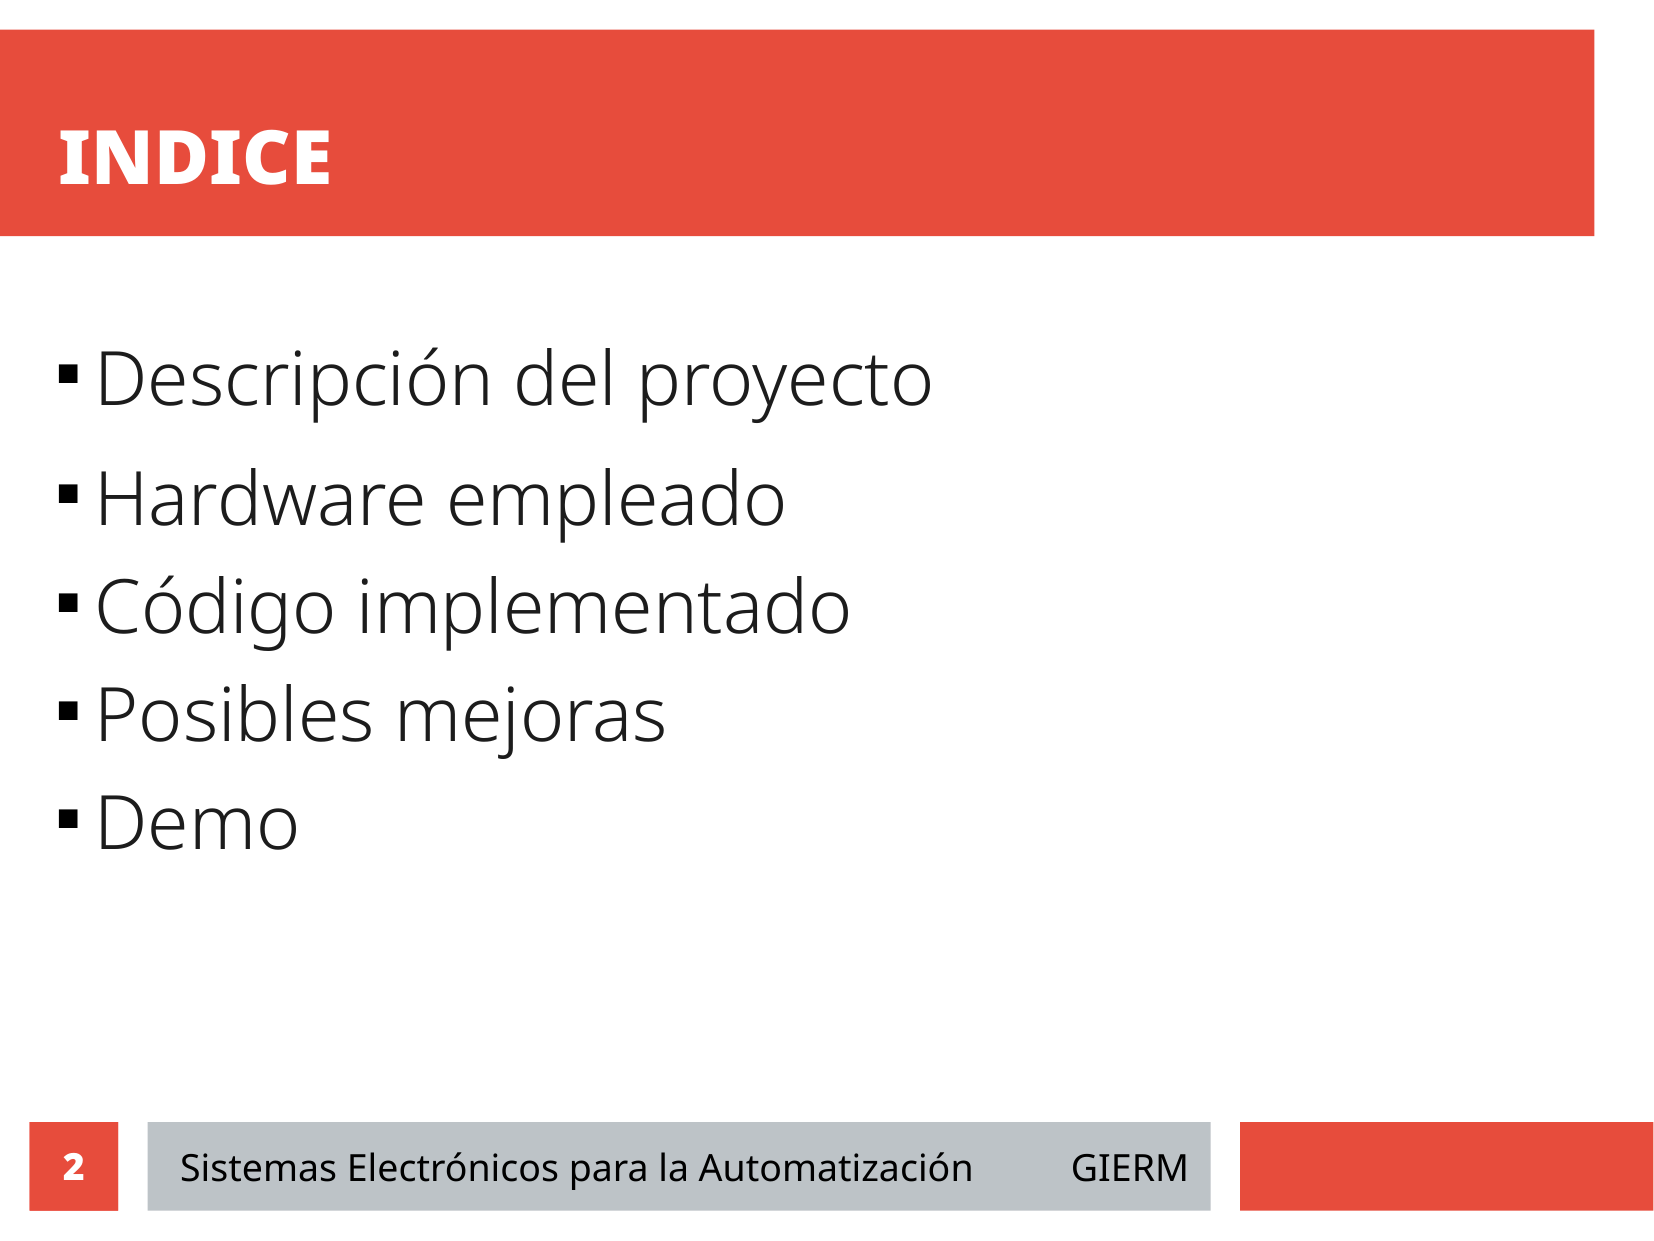

# INDICE
Descripción del proyecto
Hardware empleado
Código implementado
Posibles mejoras
Demo
2
Sistemas Electrónicos para la Automatización GIERM